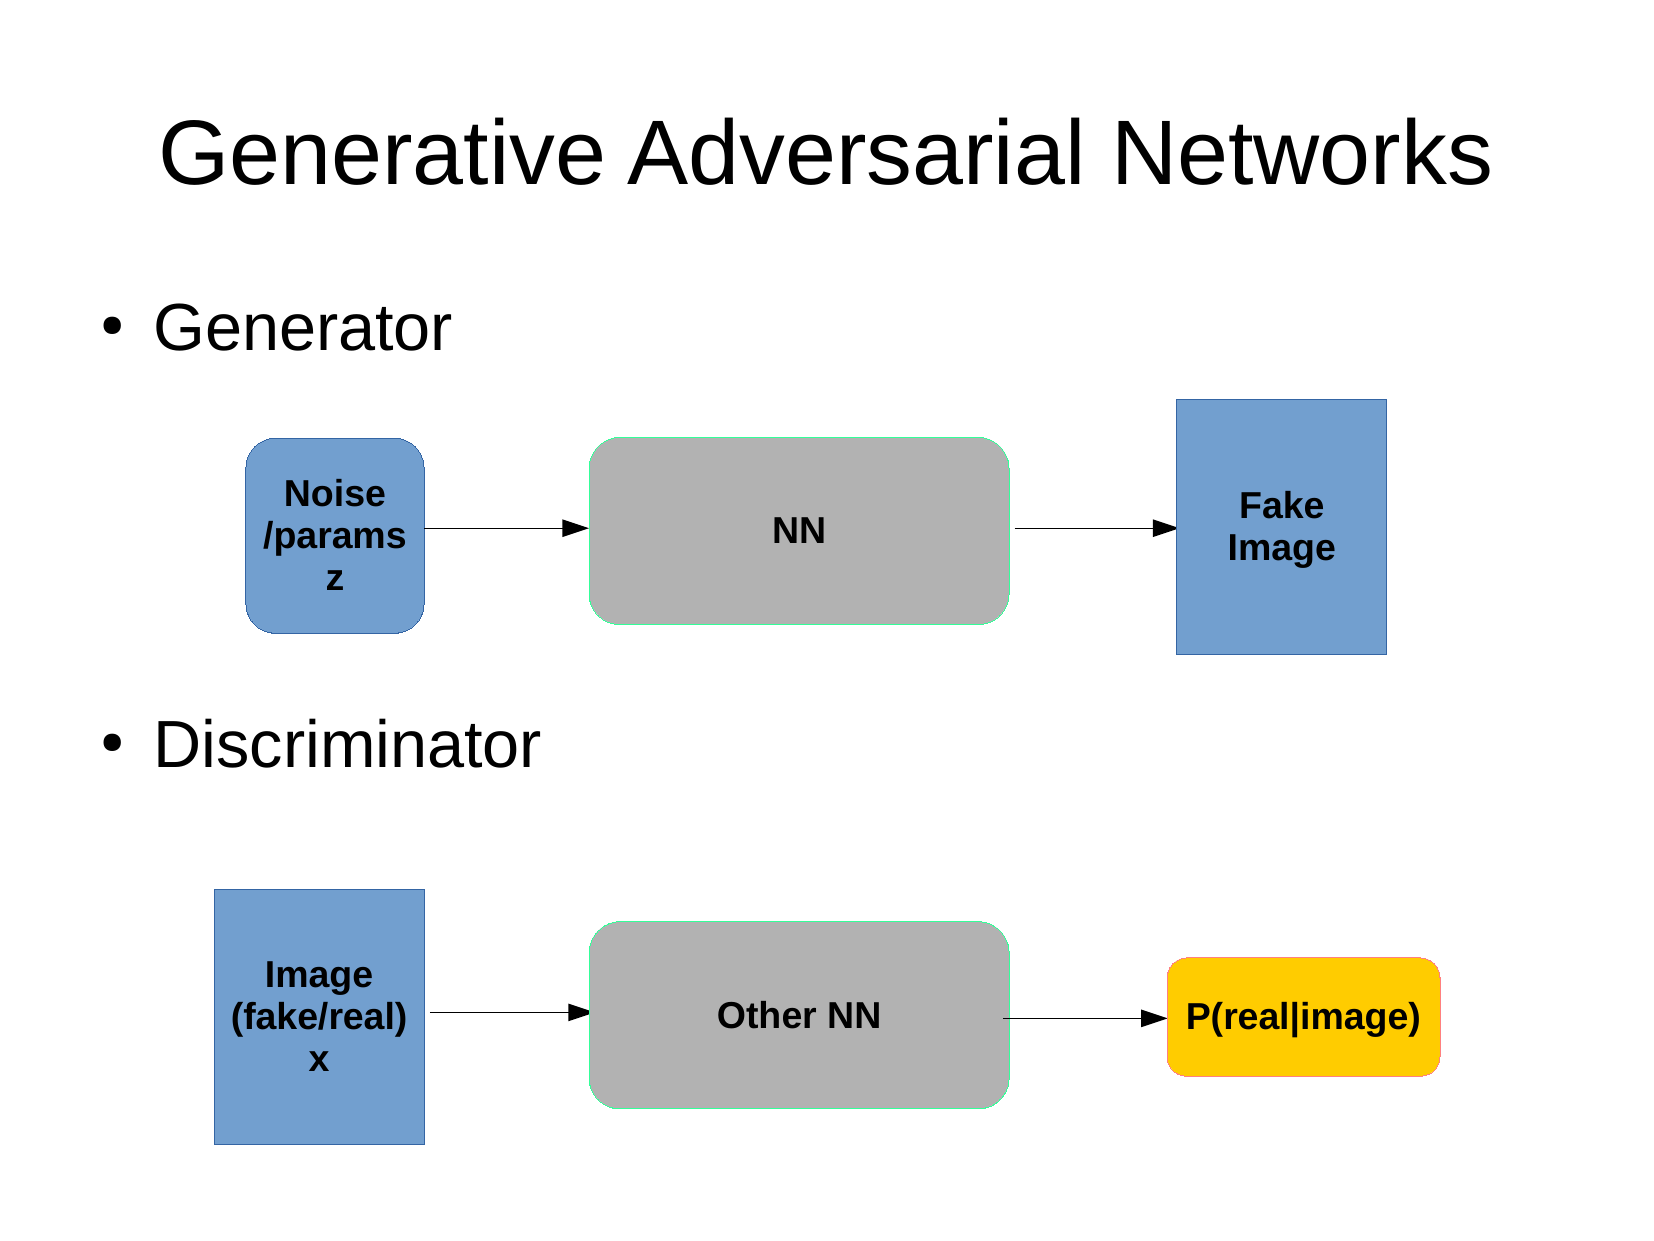

# Generative Adversarial Networks
Generator
Discriminator
Image
Fake
Image
NN
Noise
/params
z
Image
(fake/real)
x
Other NN
P(real|image)